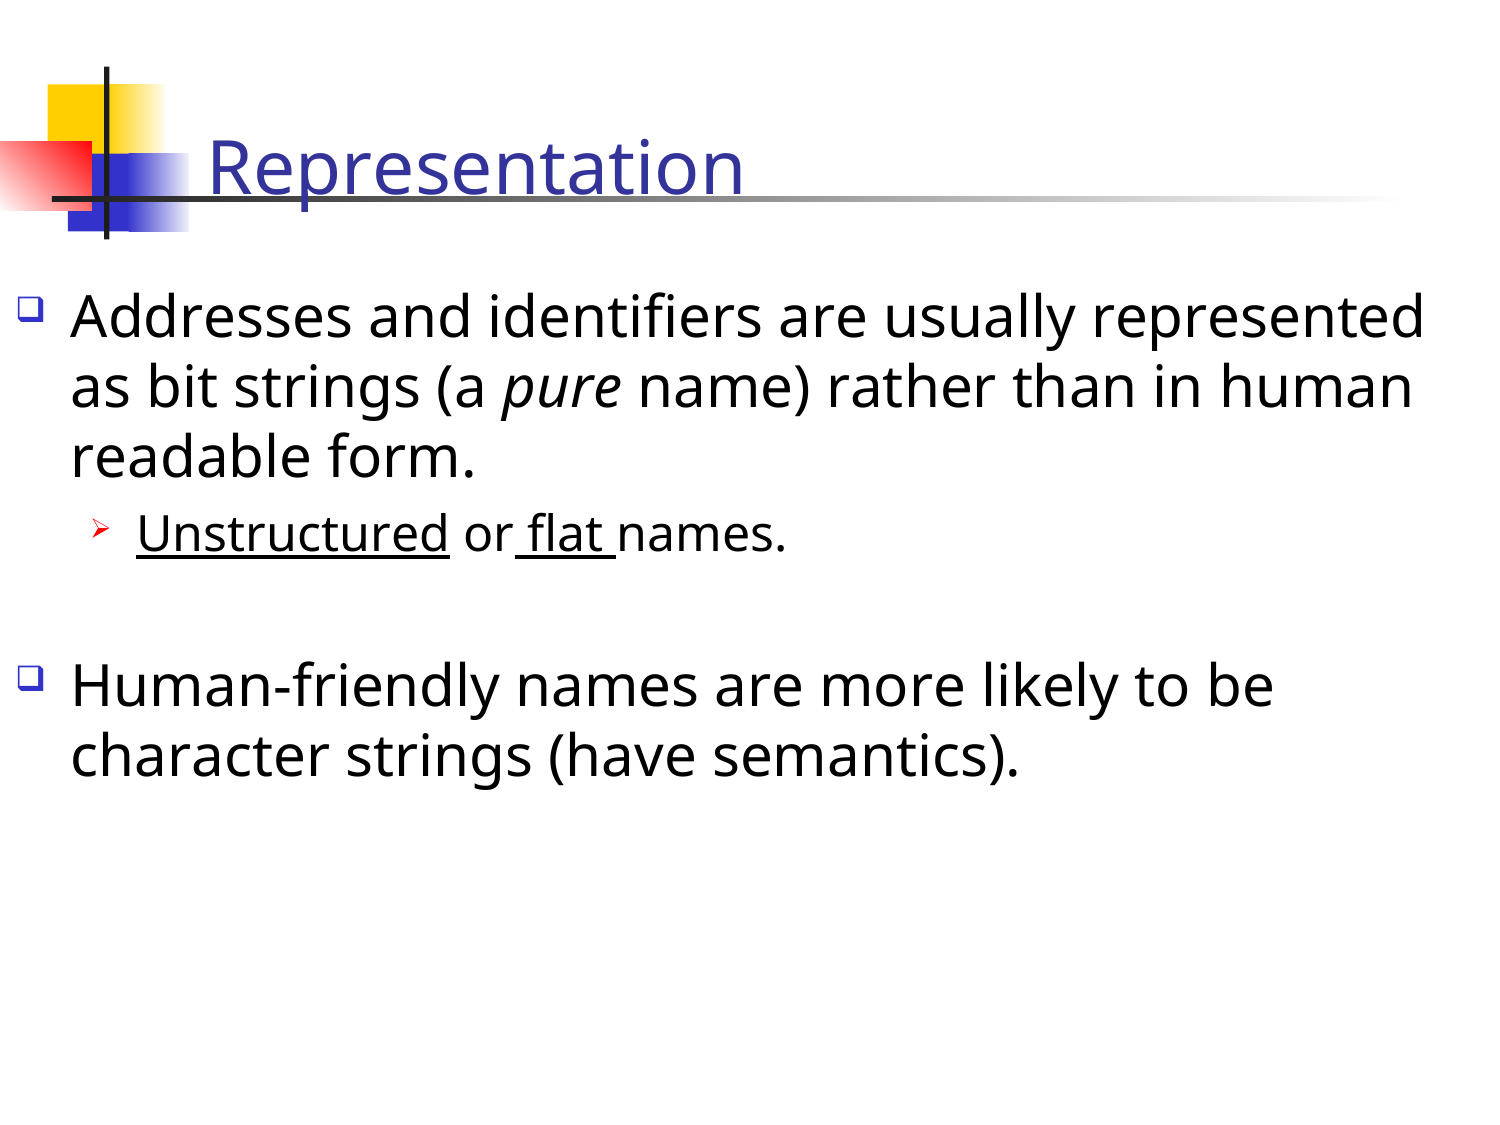

Representation
Addresses and identifiers are usually represented as bit strings (a pure name) rather than in human readable form.
Unstructured or flat names.
Human-friendly names are more likely to be character strings (have semantics).